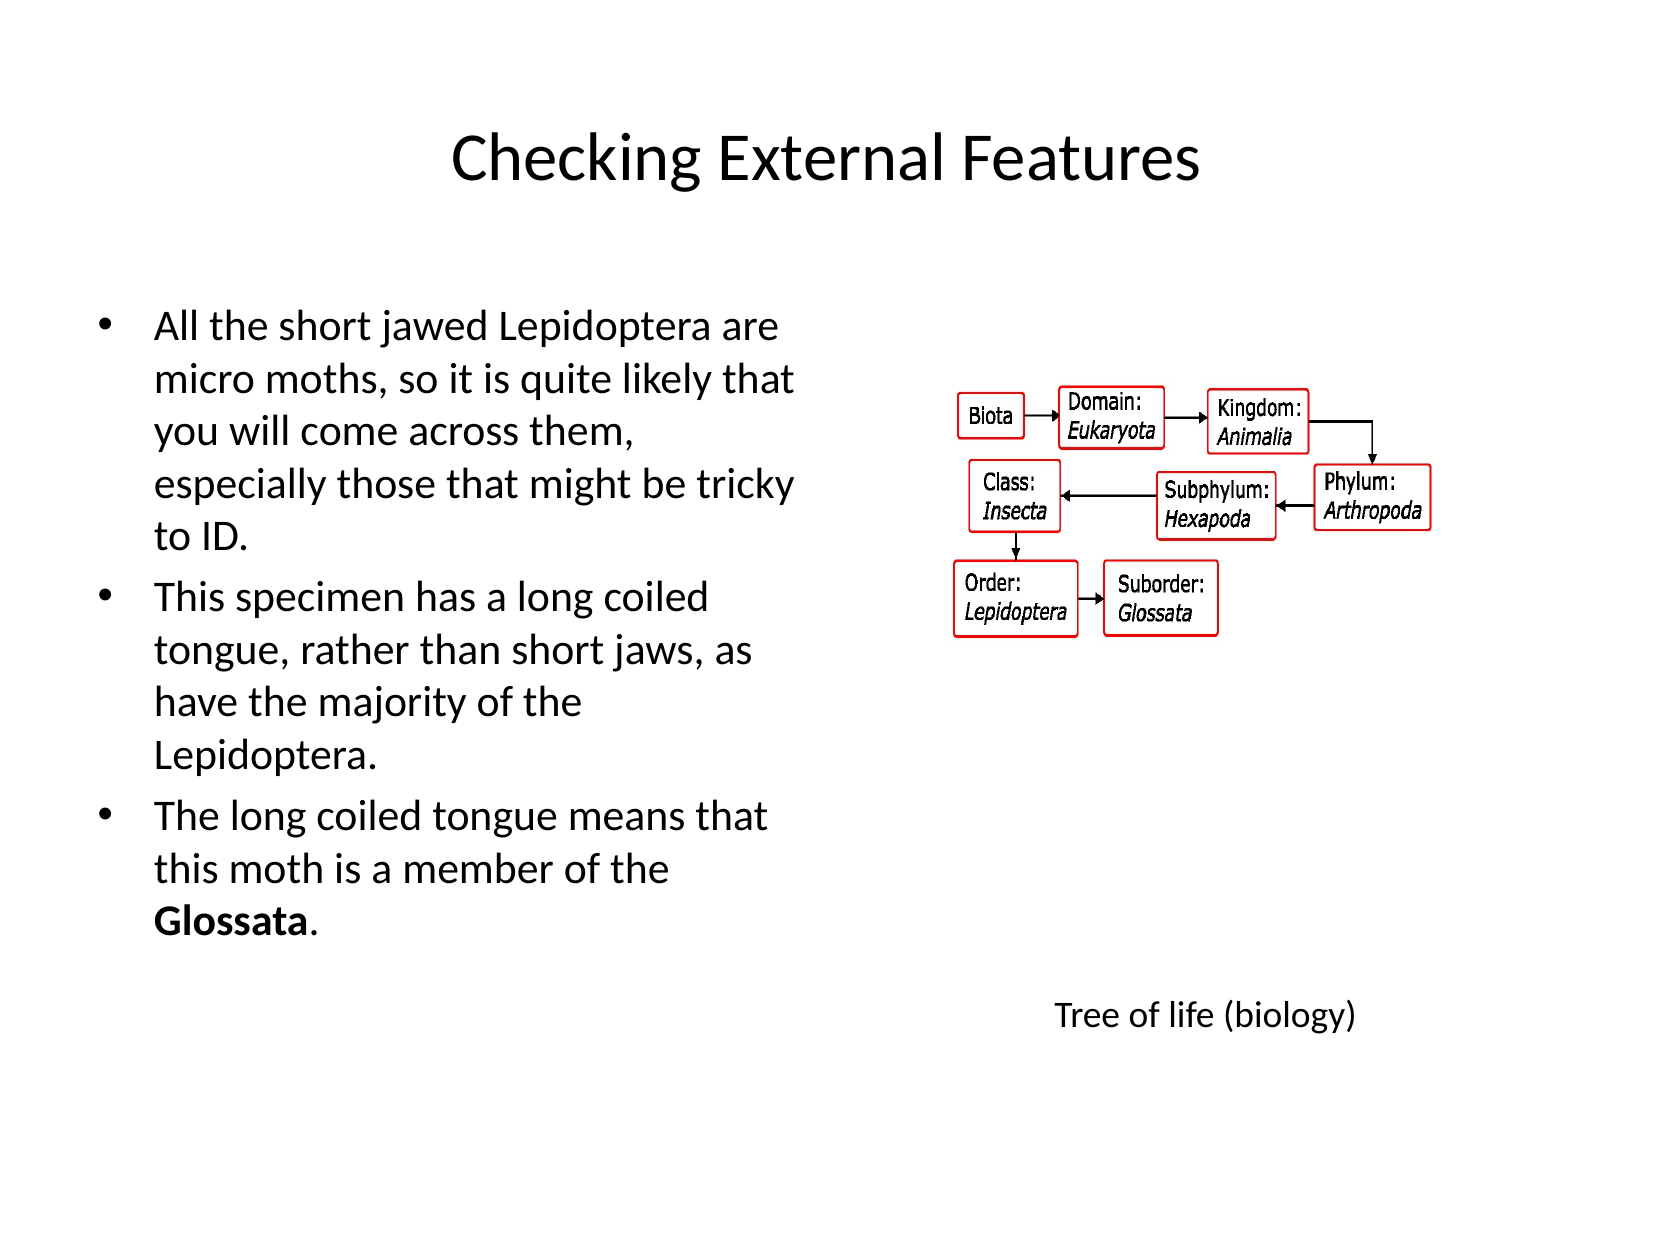

# Checking External Features
All the short jawed Lepidoptera are micro moths, so it is quite likely that you will come across them, especially those that might be tricky to ID.
This specimen has a long coiled tongue, rather than short jaws, as have the majority of the Lepidoptera.
The long coiled tongue means that this moth is a member of the Glossata.
Tree of life (biology)